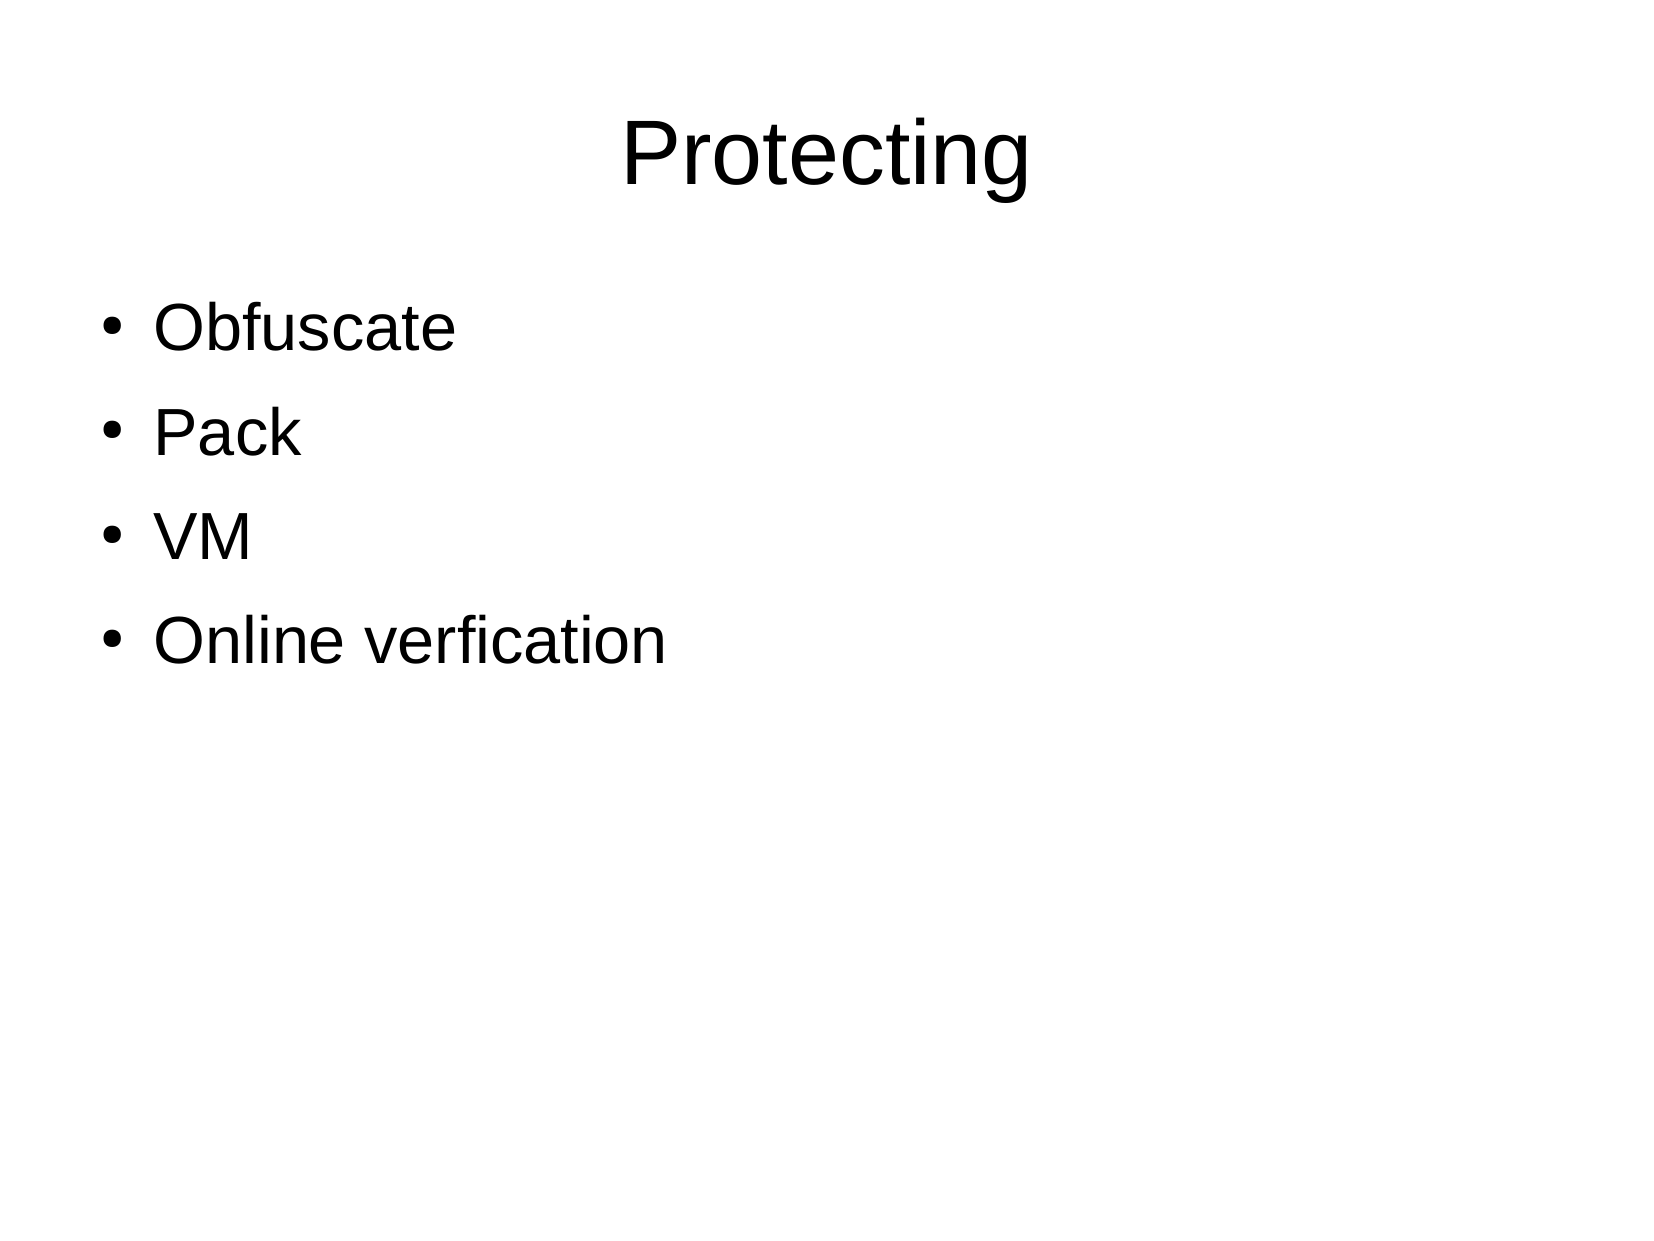

# Protecting
Obfuscate
Pack
VM
Online verfication